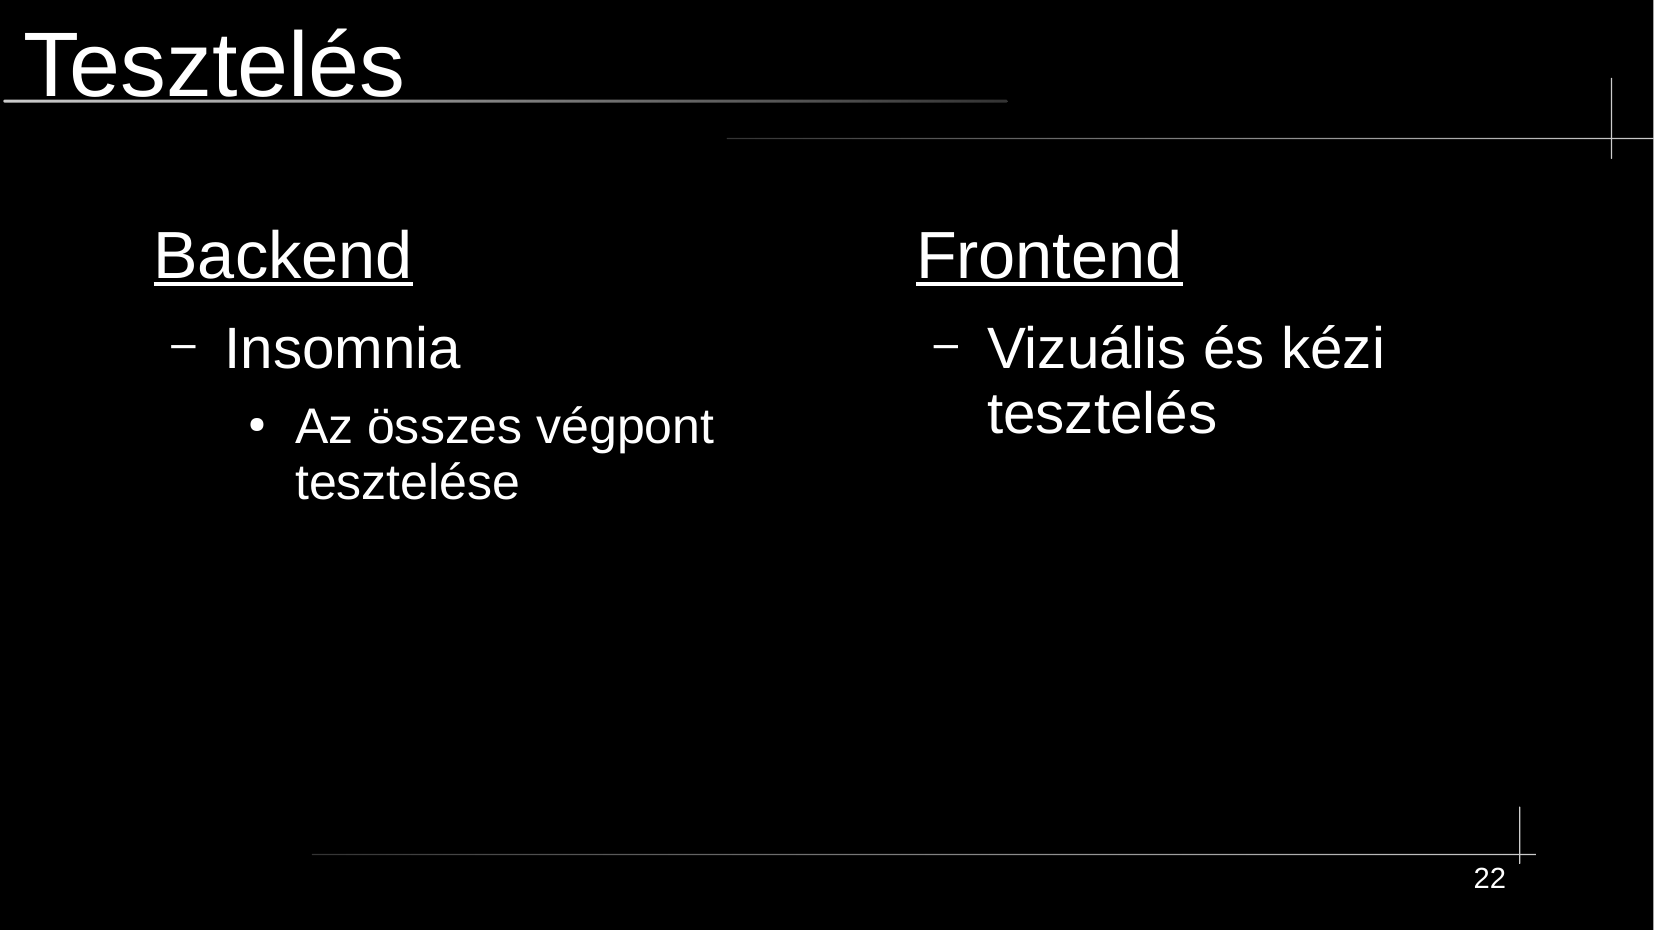

# Tesztelés
Backend
Insomnia
Az összes végpont tesztelése
Frontend
Vizuális és kézi tesztelés
22